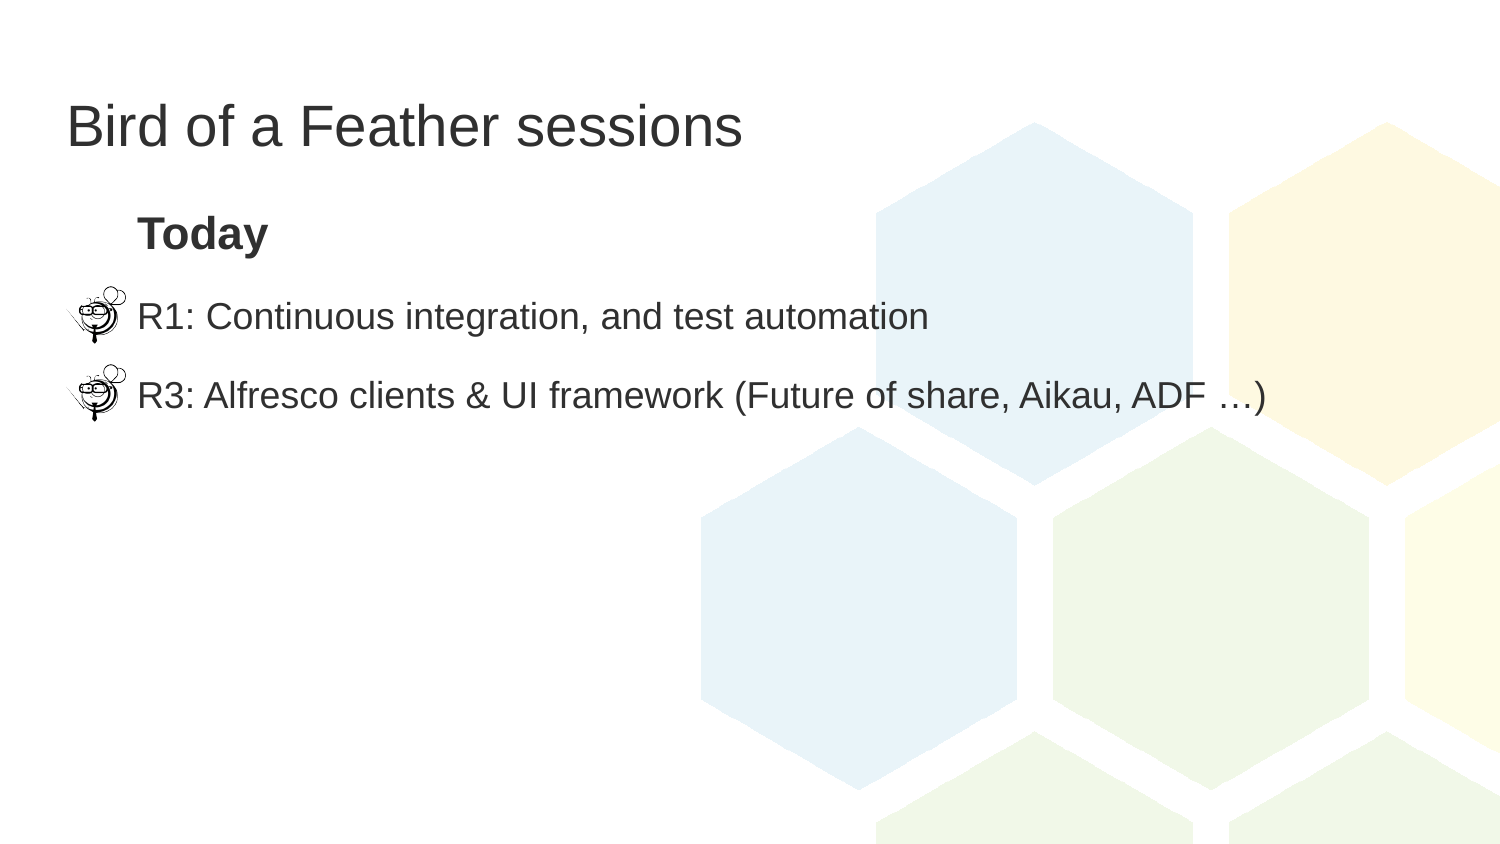

# Bird of a Feather sessions
Today
R1: Continuous integration, and test automation
R3: Alfresco clients & UI framework (Future of share, Aikau, ADF …)